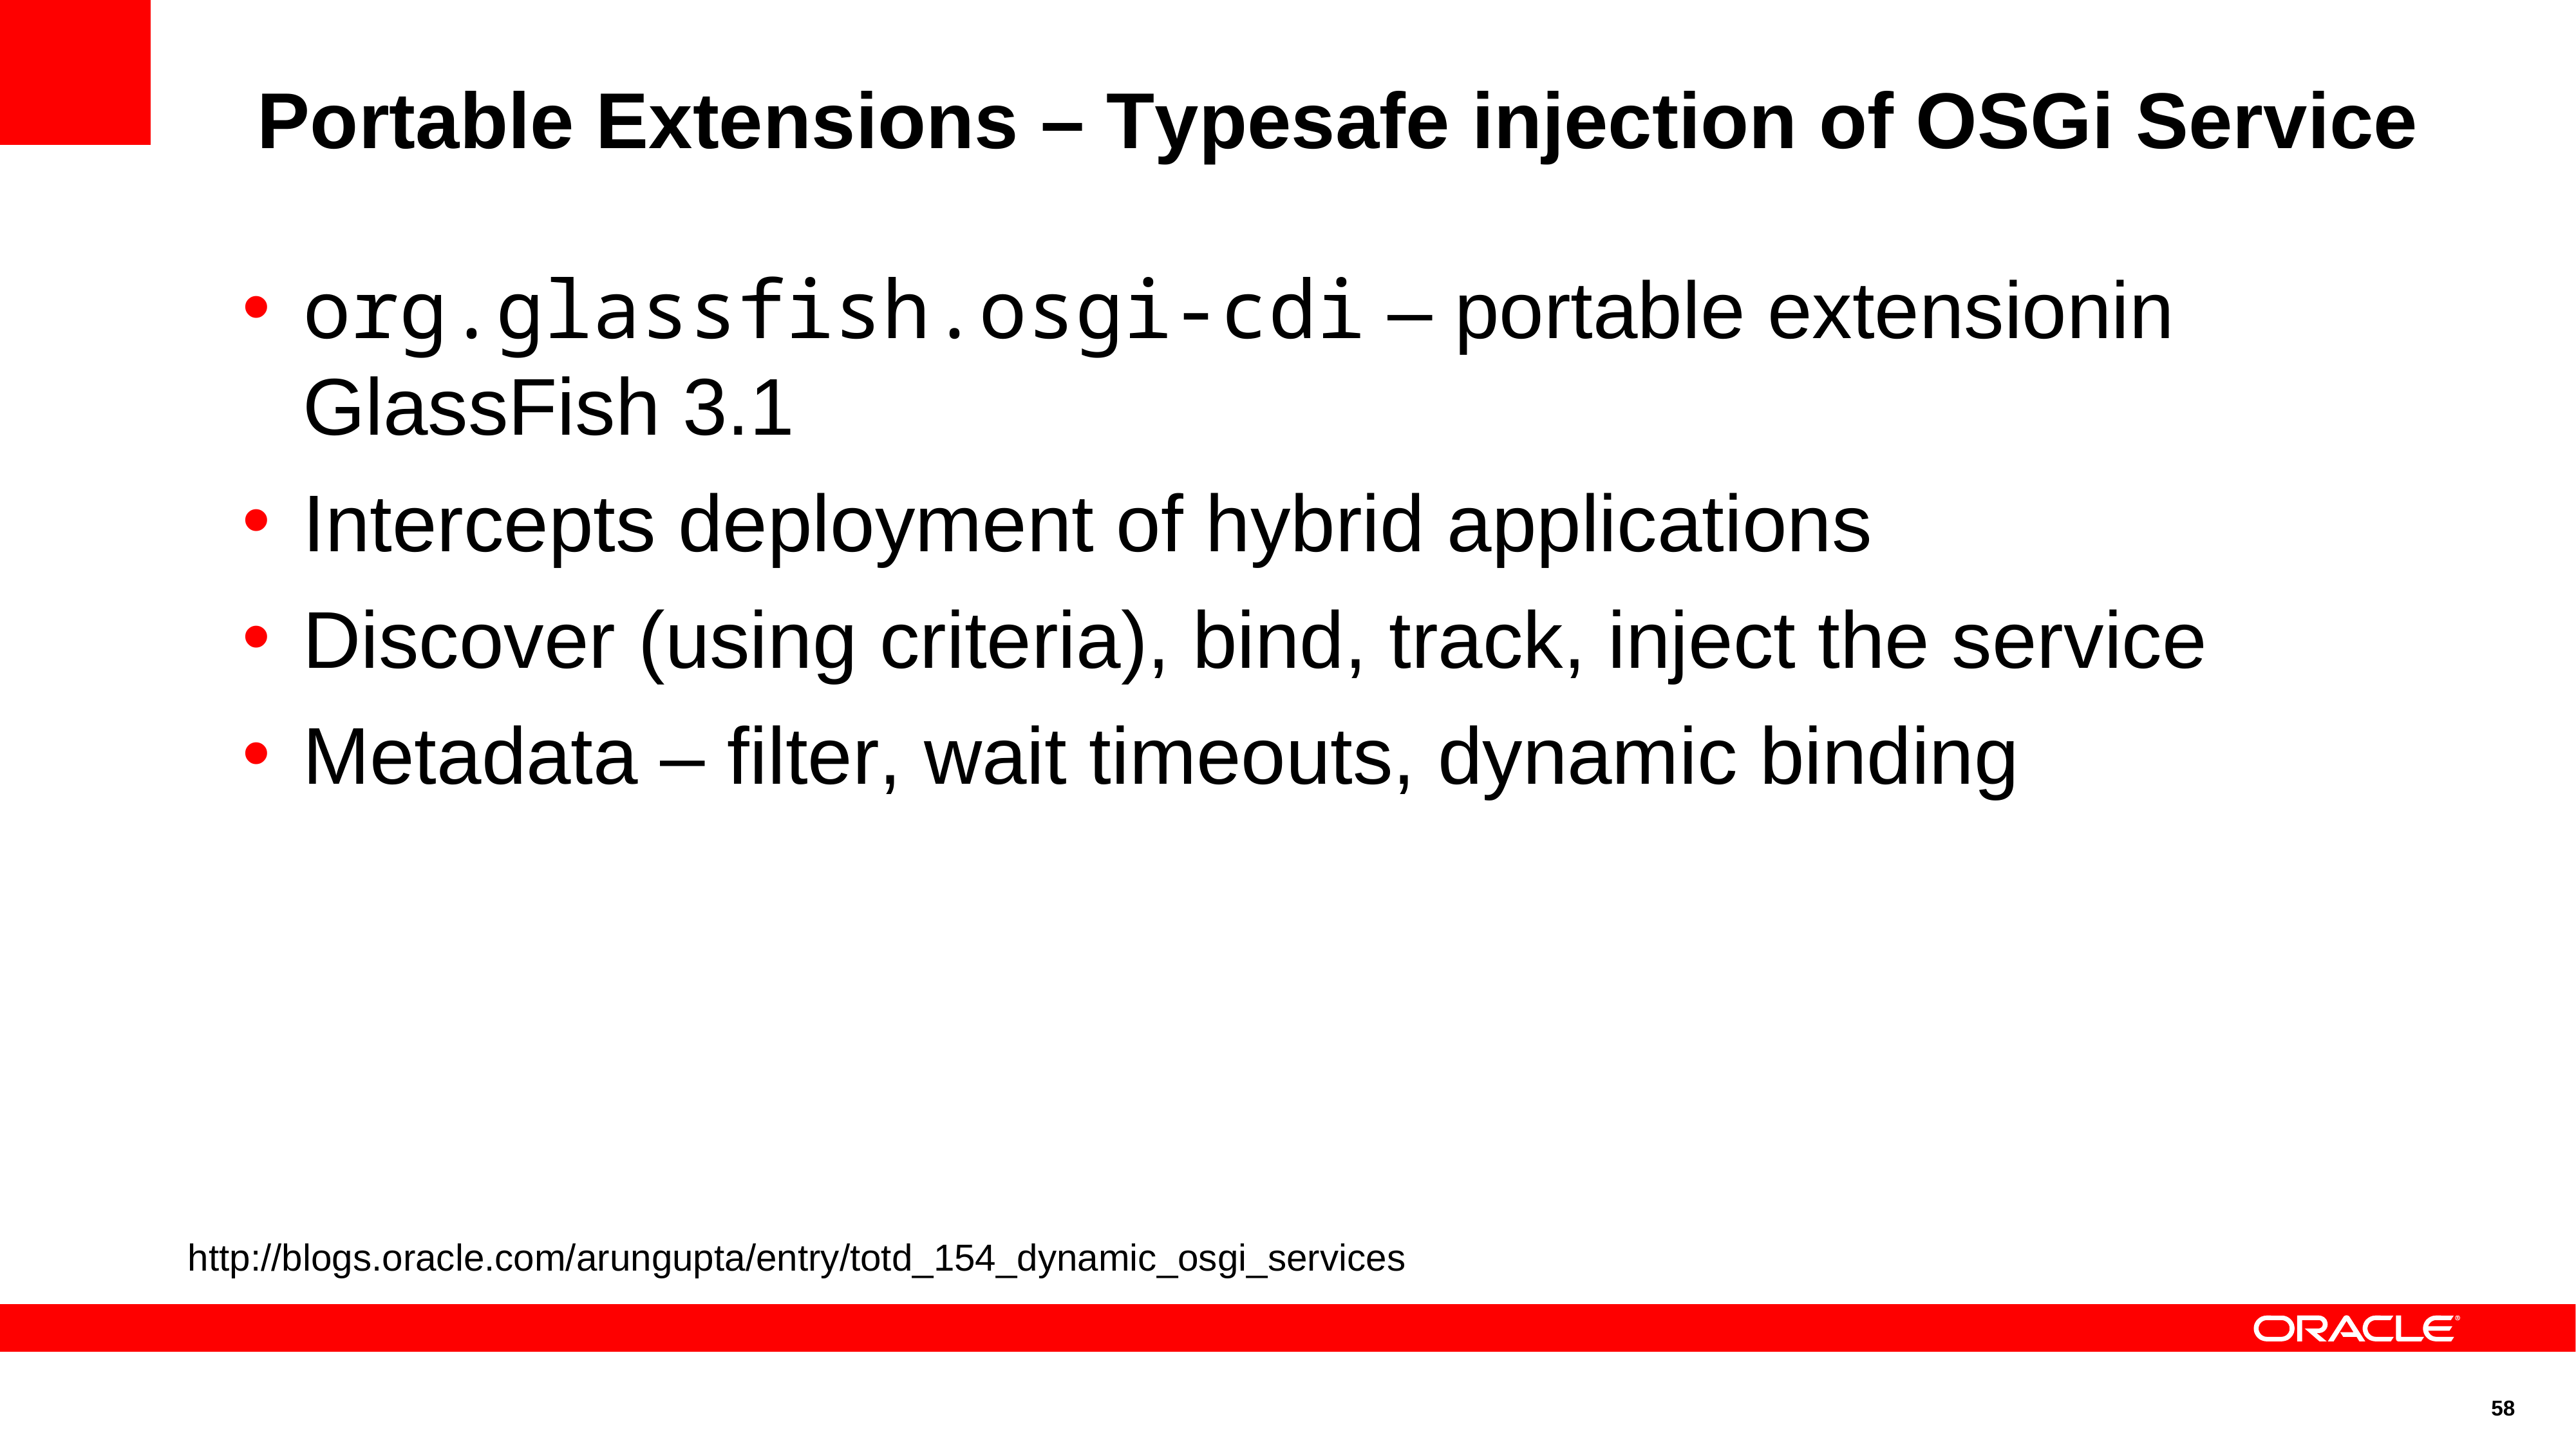

# Portable Extensions – Typesafe injection of OSGi Service
org.glassfish.osgi-cdi – portable extensionin GlassFish 3.1
Intercepts deployment of hybrid applications
Discover (using criteria), bind, track, inject the service
Metadata – filter, wait timeouts, dynamic binding
http://blogs.oracle.com/arungupta/entry/totd_154_dynamic_osgi_services